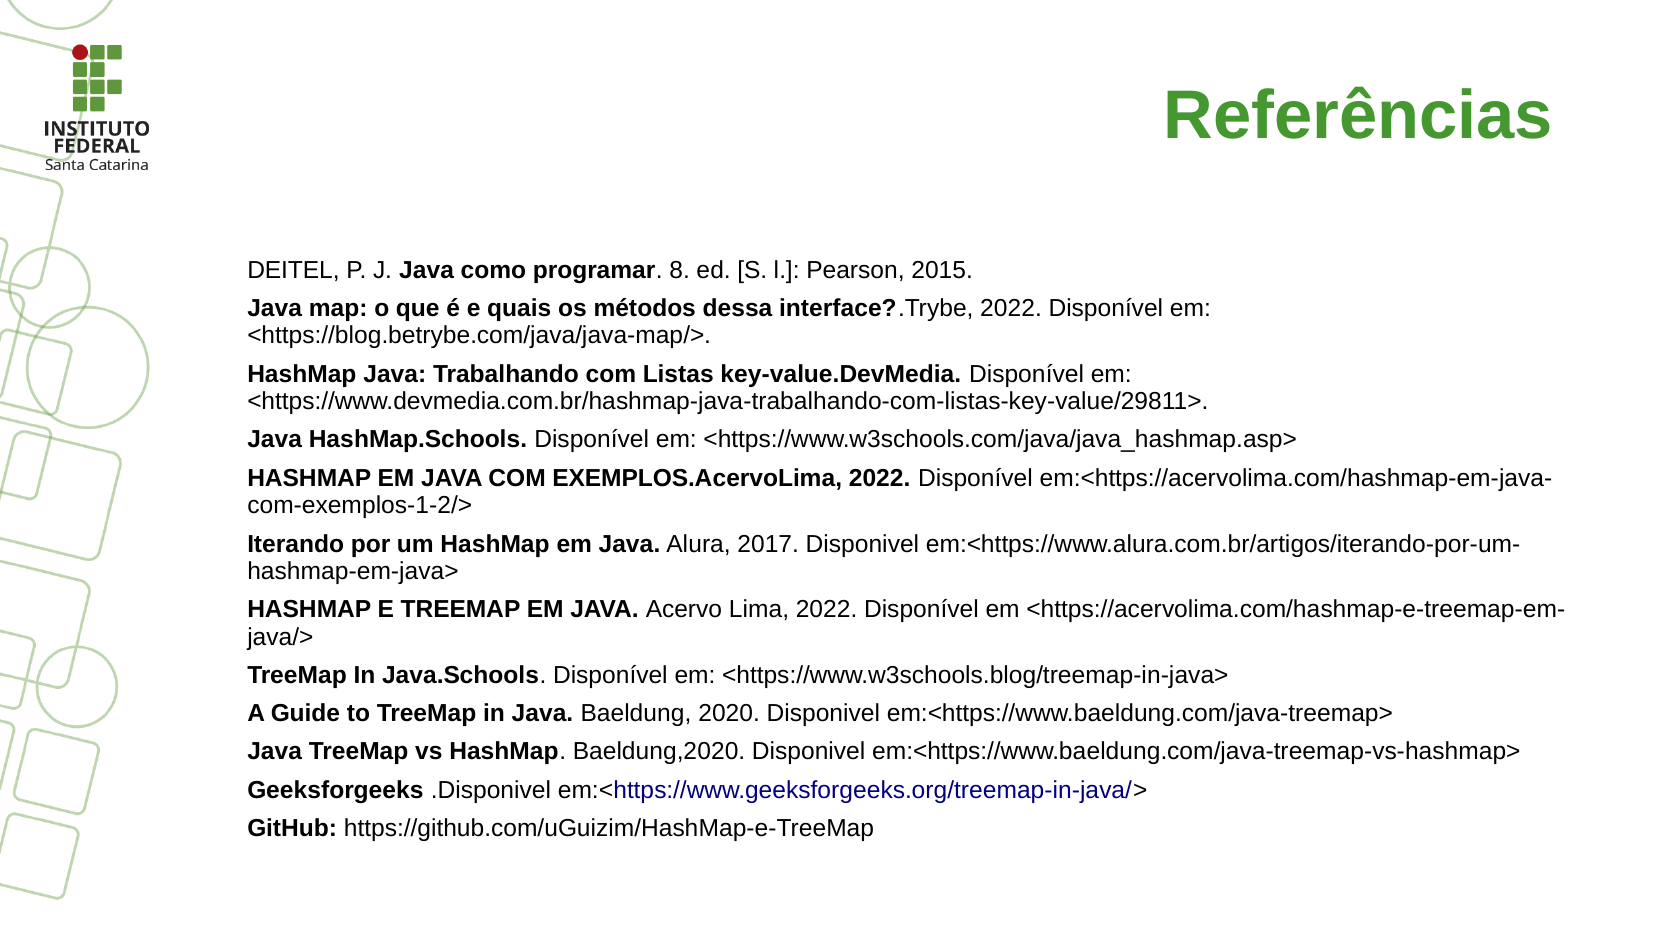

# Referências
DEITEL, P. J. Java como programar. 8. ed. [S. l.]: Pearson, 2015.
Java map: o que é e quais os métodos dessa interface?.Trybe, 2022. Disponível em: <https://blog.betrybe.com/java/java-map/>.
HashMap Java: Trabalhando com Listas key-value.DevMedia. Disponível em: <https://www.devmedia.com.br/hashmap-java-trabalhando-com-listas-key-value/29811>.
Java HashMap.Schools. Disponível em: <https://www.w3schools.com/java/java_hashmap.asp>
HASHMAP EM JAVA COM EXEMPLOS.AcervoLima, 2022. Disponível em:<https://acervolima.com/hashmap-em-java-com-exemplos-1-2/>
Iterando por um HashMap em Java. Alura, 2017. Disponivel em:<https://www.alura.com.br/artigos/iterando-por-um-hashmap-em-java>
HASHMAP E TREEMAP EM JAVA. Acervo Lima, 2022. Disponível em <https://acervolima.com/hashmap-e-treemap-em-java/>
TreeMap In Java.Schools. Disponível em: <https://www.w3schools.blog/treemap-in-java>
A Guide to TreeMap in Java. Baeldung, 2020. Disponivel em:<https://www.baeldung.com/java-treemap>
Java TreeMap vs HashMap. Baeldung,2020. Disponivel em:<https://www.baeldung.com/java-treemap-vs-hashmap>
Geeksforgeeks .Disponivel em:<https://www.geeksforgeeks.org/treemap-in-java/>
GitHub: https://github.com/uGuizim/HashMap-e-TreeMap